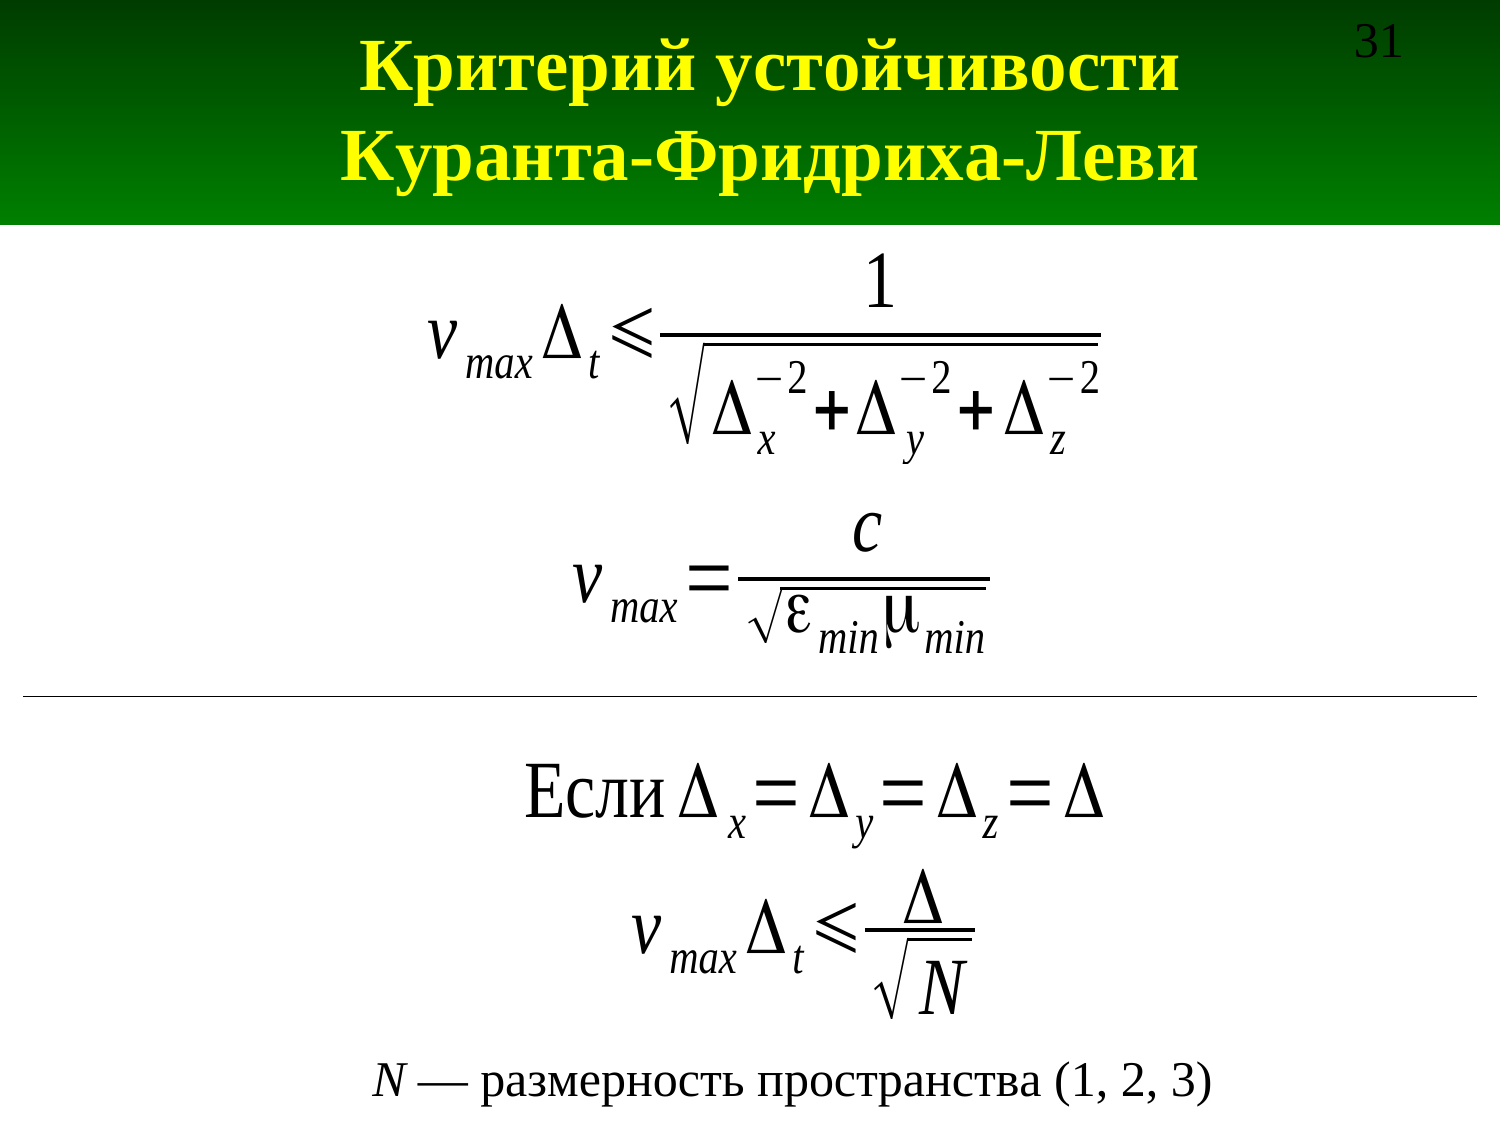

# Критерий устойчивости Куранта-Фридриха-Леви
N — размерность пространства (1, 2, 3)